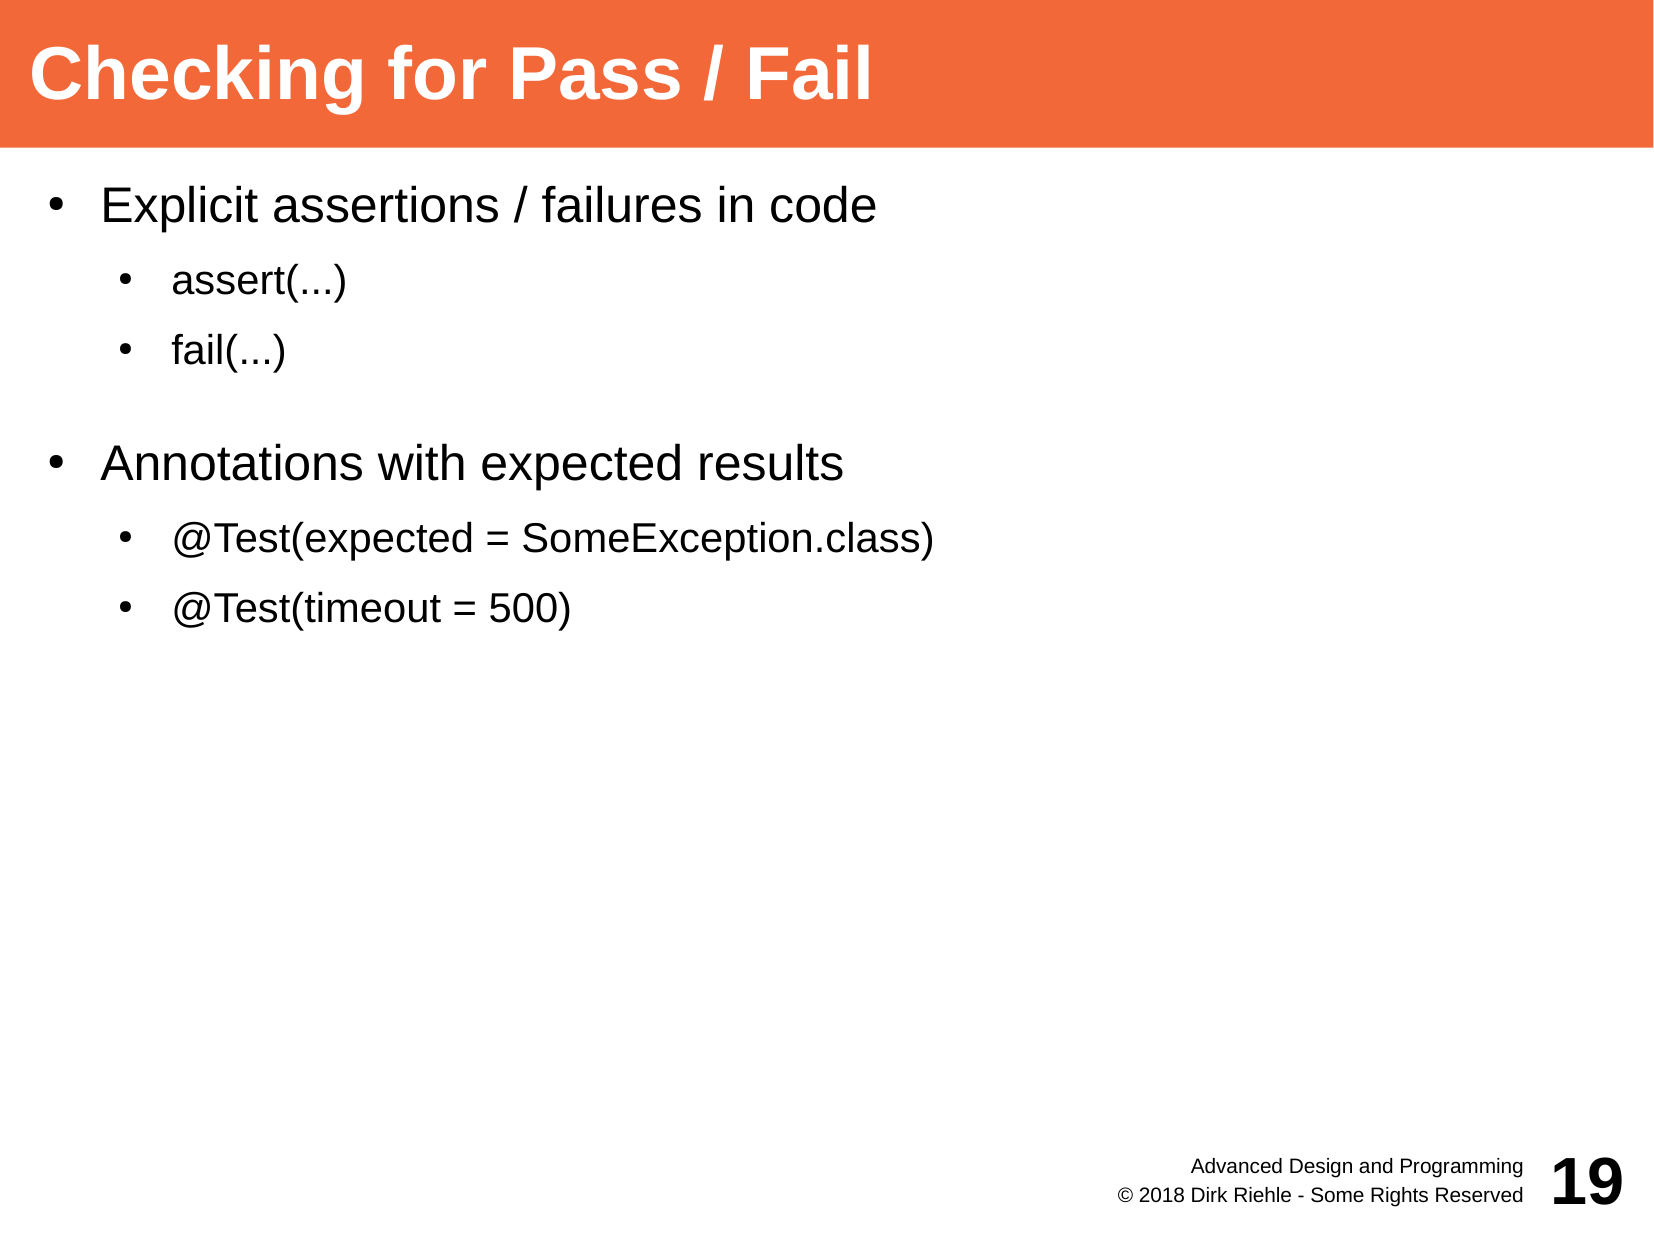

# Checking for Pass / Fail
Explicit assertions / failures in code
assert(...)
fail(...)
Annotations with expected results
@Test(expected = SomeException.class)
@Test(timeout = 500)
Advanced Design and Programming
19
© 2018 Dirk Riehle - Some Rights Reserved